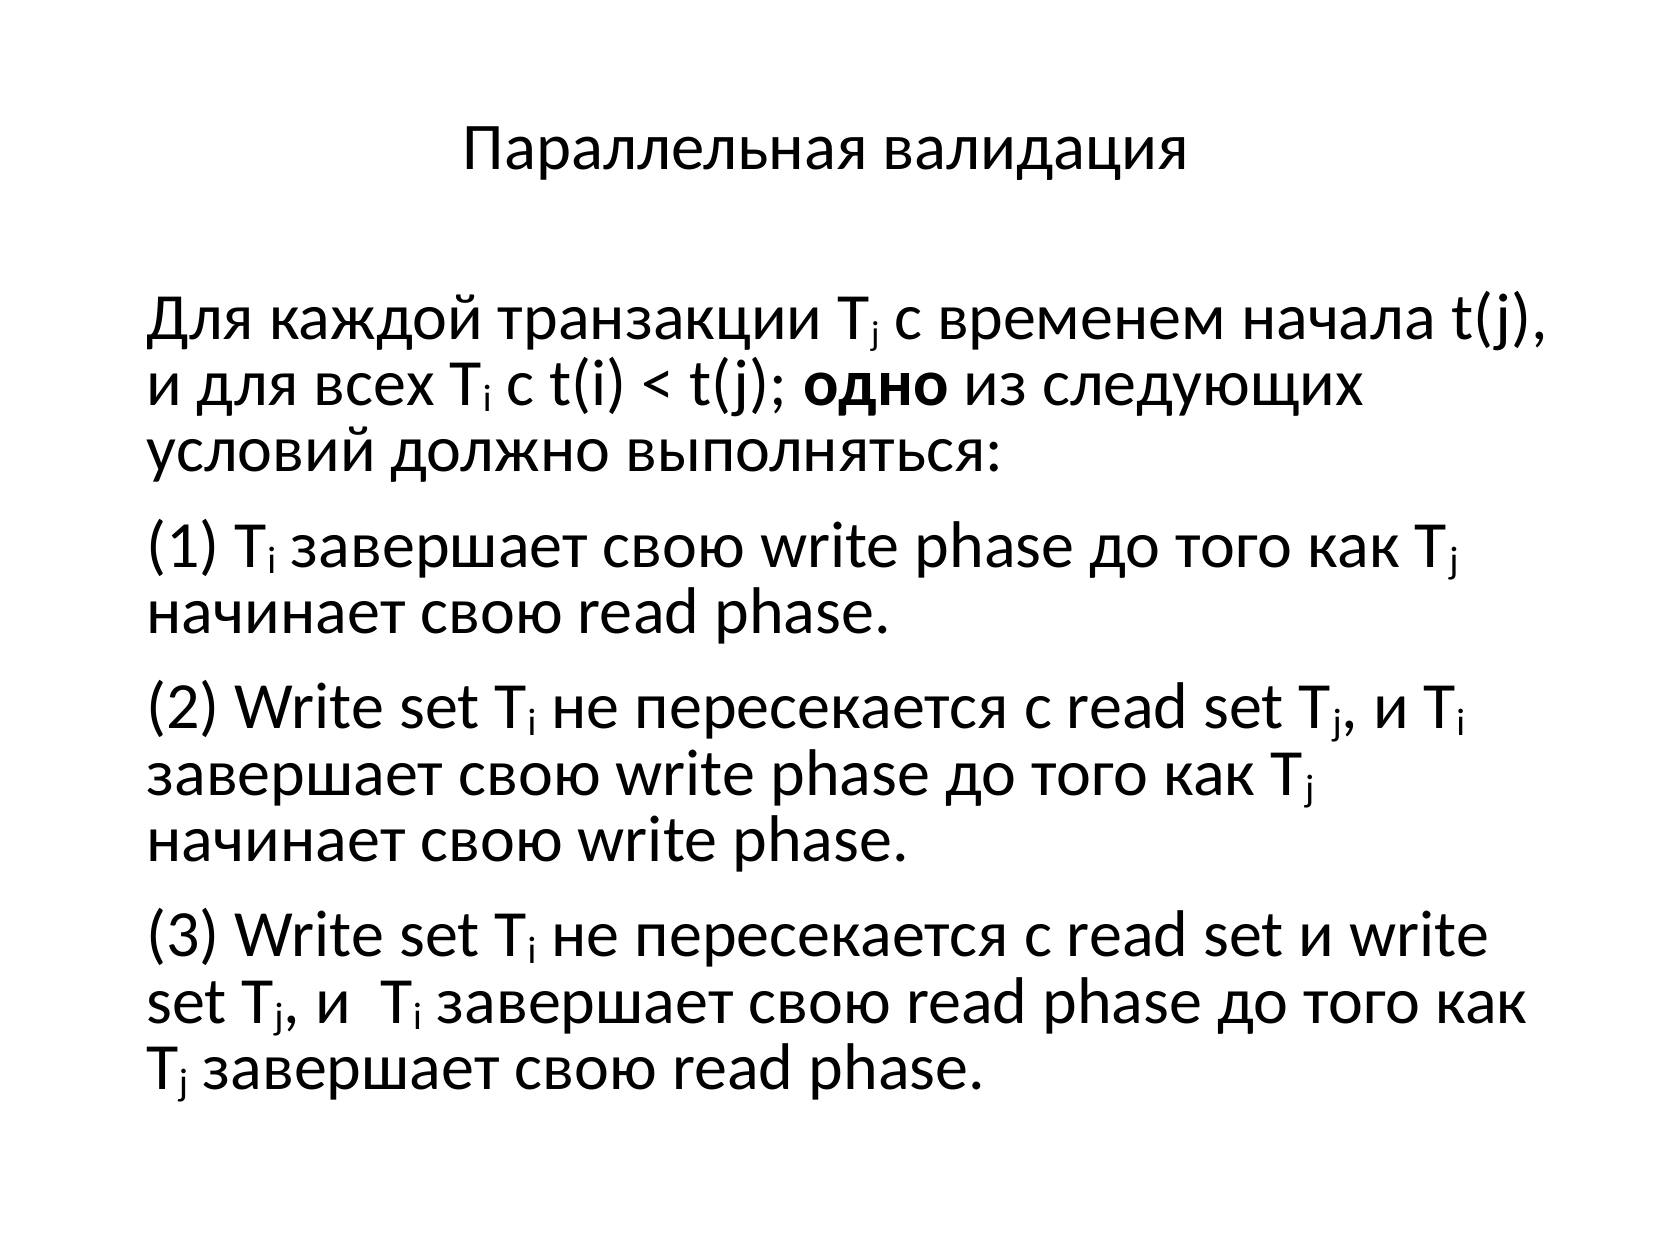

# Параллельная валидация
Для каждой транзакции Tj с временем начала t(j), и для всех Ti с t(i) < t(j); одно из следующих условий должно выполняться:
(1) Ti завершает свою write phase до того как Tj начинает свою read phase.
(2) Write set Ti не пересекается с read set Tj, и Ti завершает свою write phase до того как Tj начинает свою write phase.
(3) Write set Ti не пересекается с read set и write set Tj, и Ti завершает свою read phase до того как Tj завершает свою read phase.